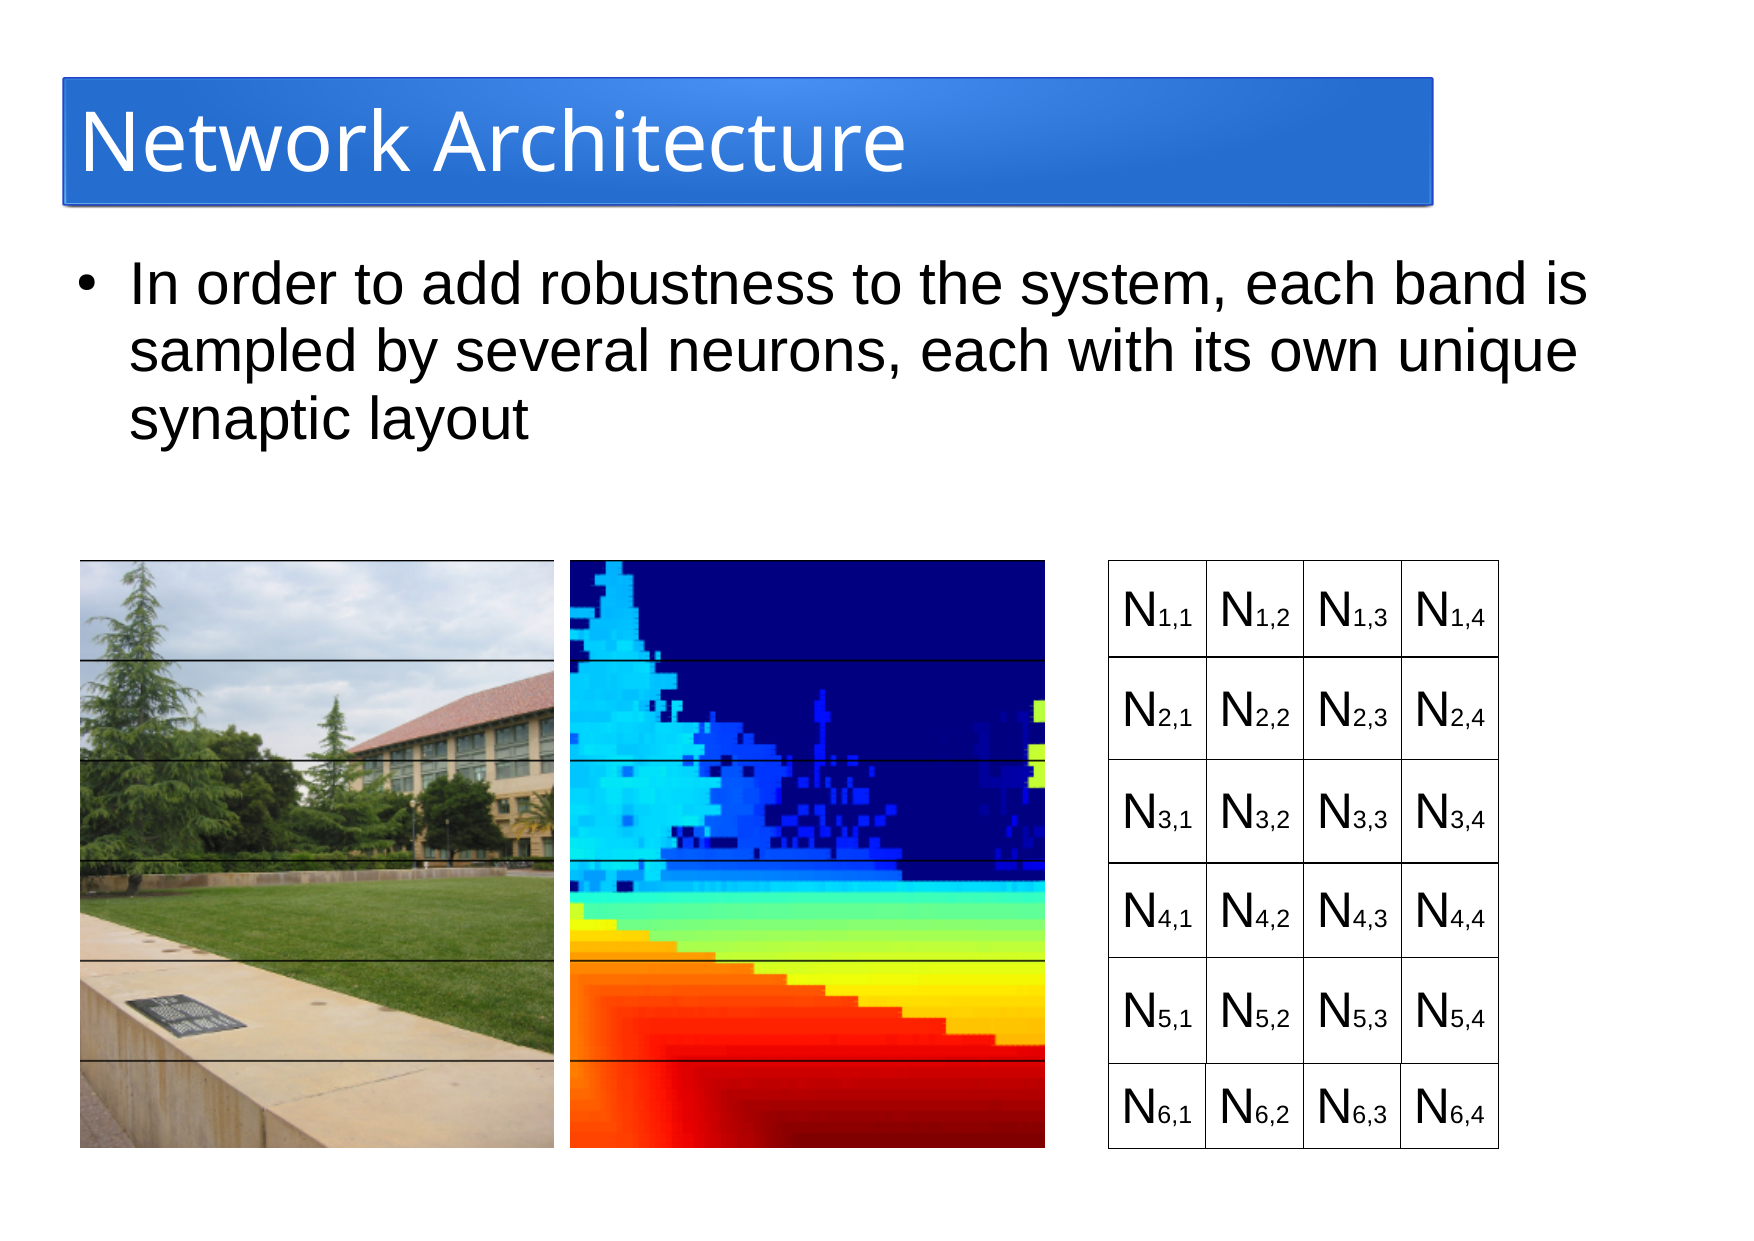

# Network Architecture
In order to add robustness to the system, each band is sampled by several neurons, each with its own unique synaptic layout
N1,1
N1,2
N1,3
N1,4
N2,1
N2,2
N2,3
N2,4
N3,1
N3,2
N3,3
N3,4
N4,1
N4,2
N4,3
N4,4
N5,1
N5,2
N5,3
N5,4
N6,1
N6,2
N6,3
N6,4